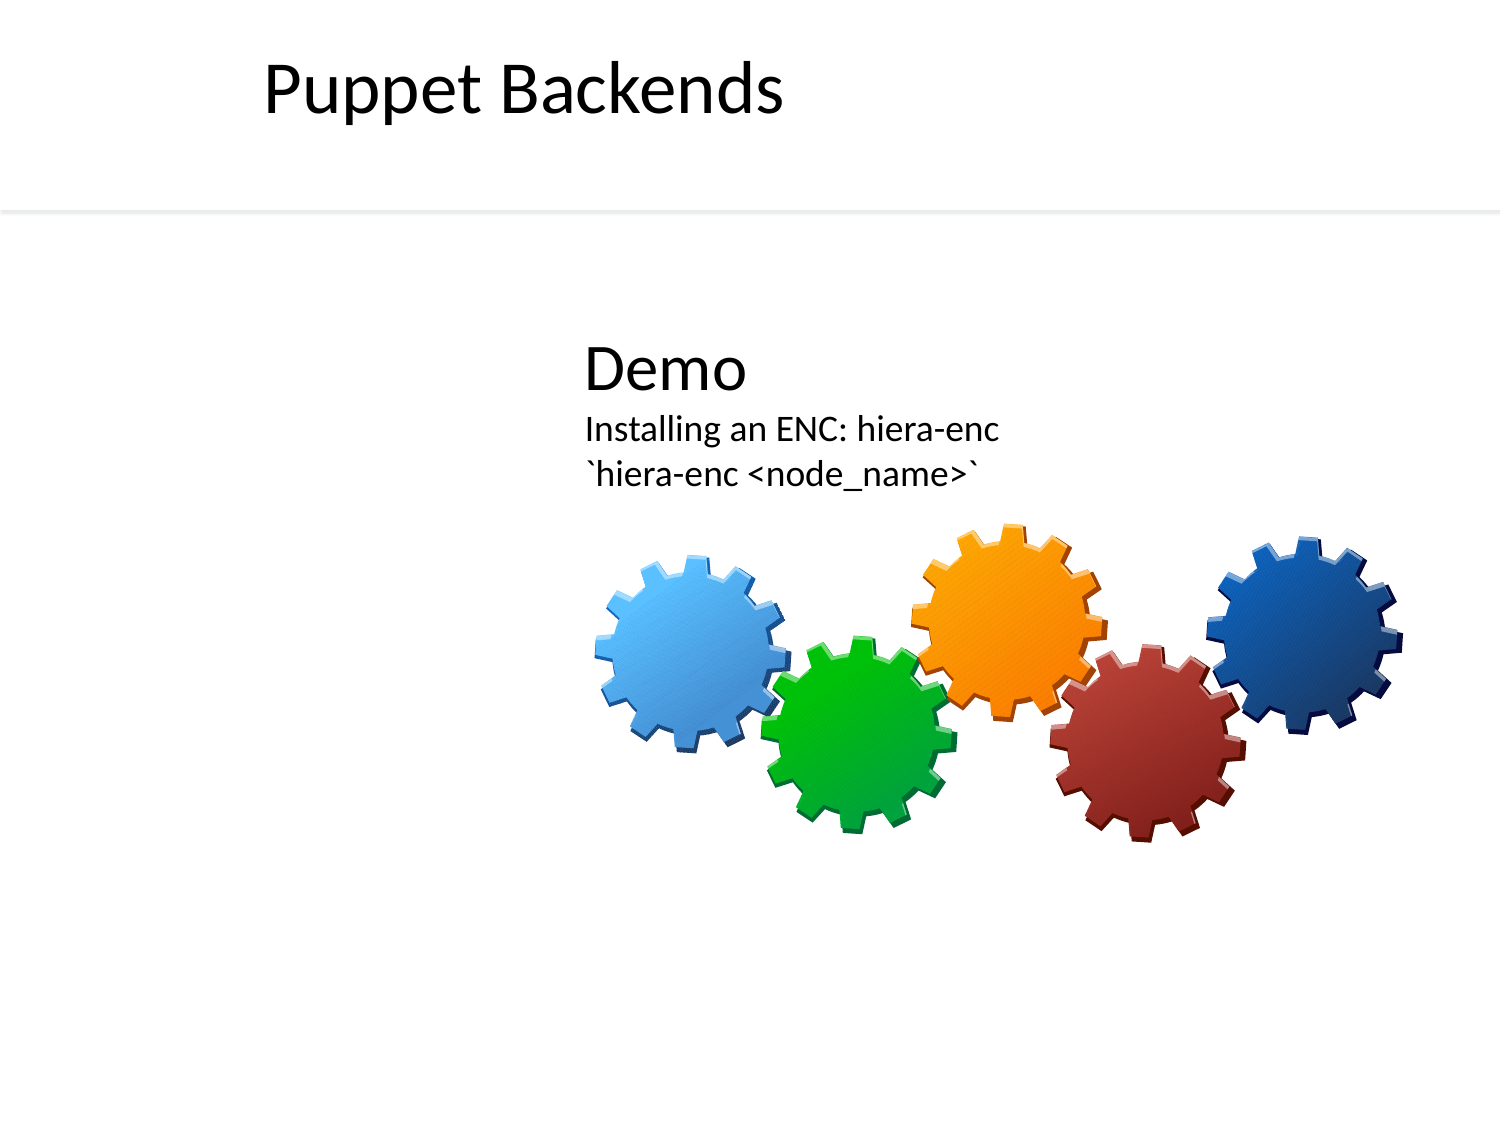

# Puppet Backends
Demo
Installing an ENC: hiera-enc
`hiera-enc <node_name>`